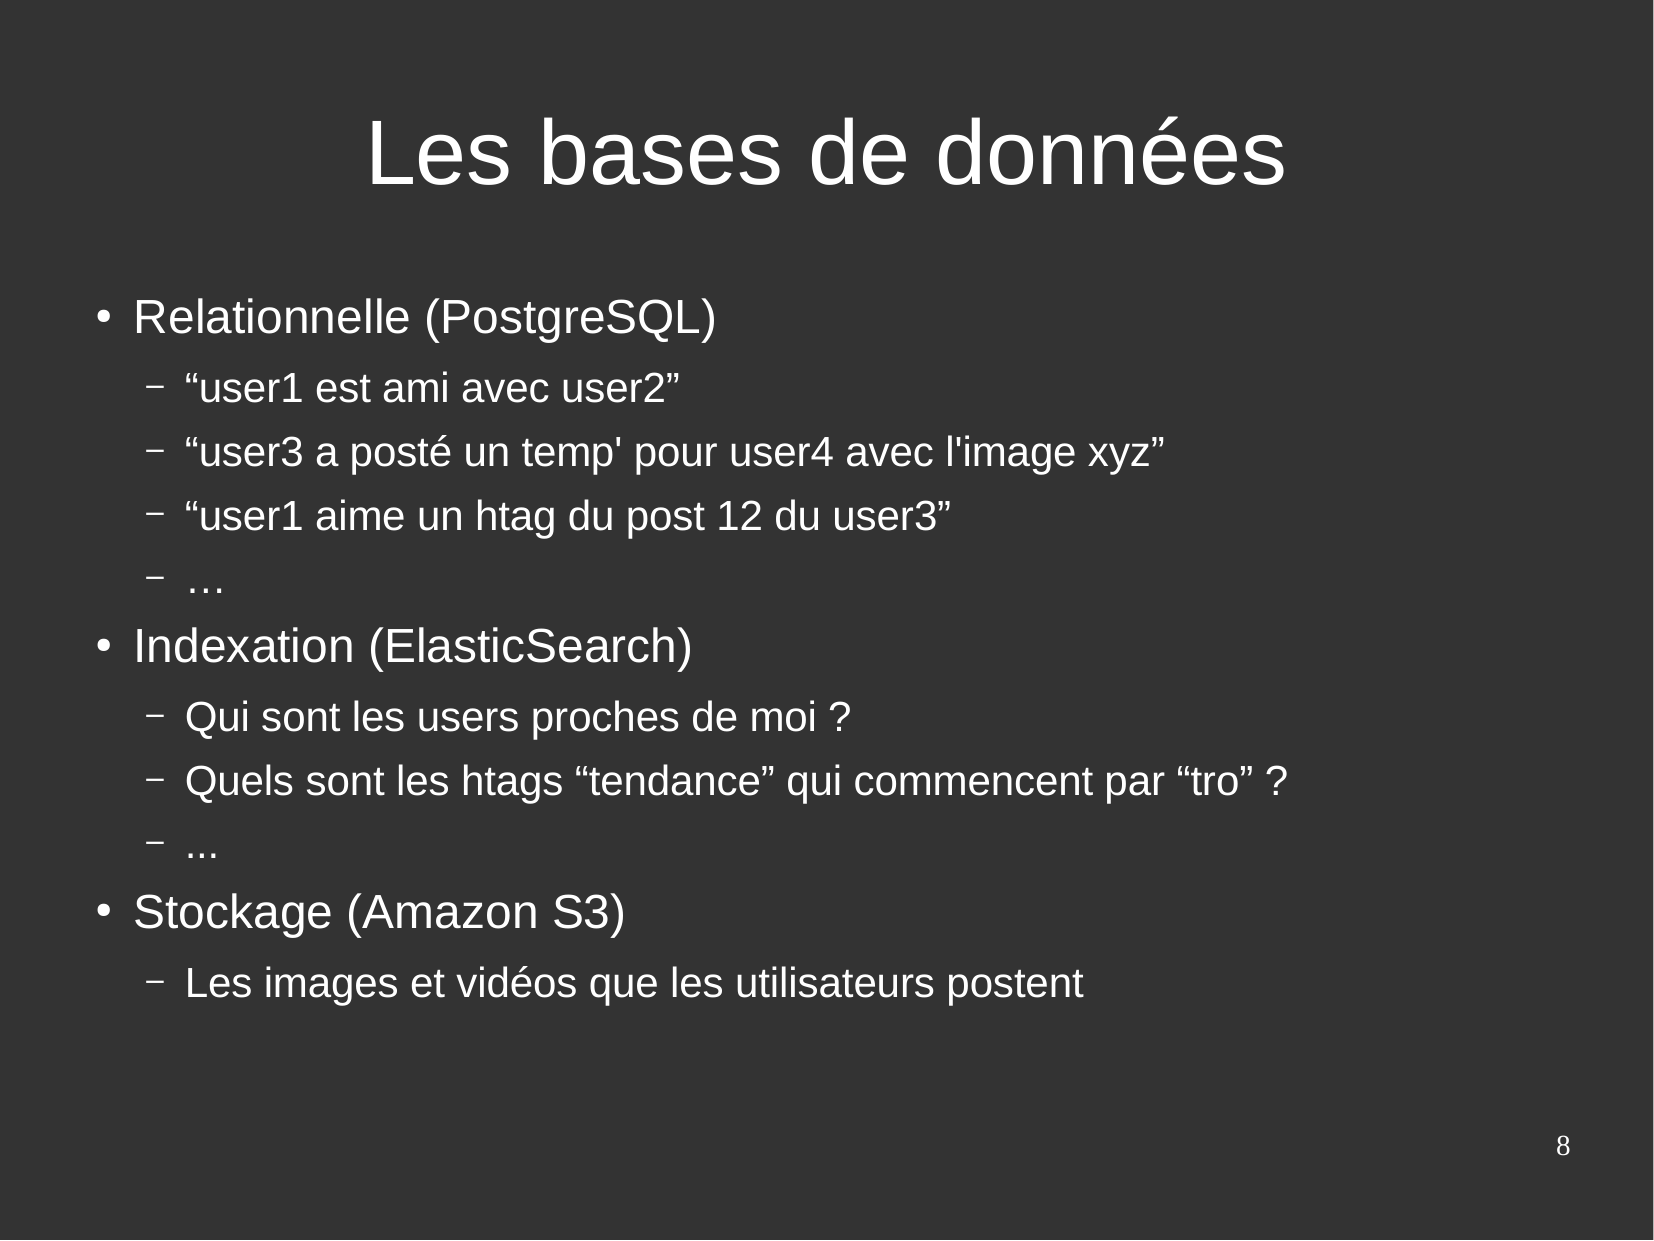

# Les bases de données
Relationnelle (PostgreSQL)
“user1 est ami avec user2”
“user3 a posté un temp' pour user4 avec l'image xyz”
“user1 aime un htag du post 12 du user3”
…
Indexation (ElasticSearch)
Qui sont les users proches de moi ?
Quels sont les htags “tendance” qui commencent par “tro” ?
...
Stockage (Amazon S3)
Les images et vidéos que les utilisateurs postent
8